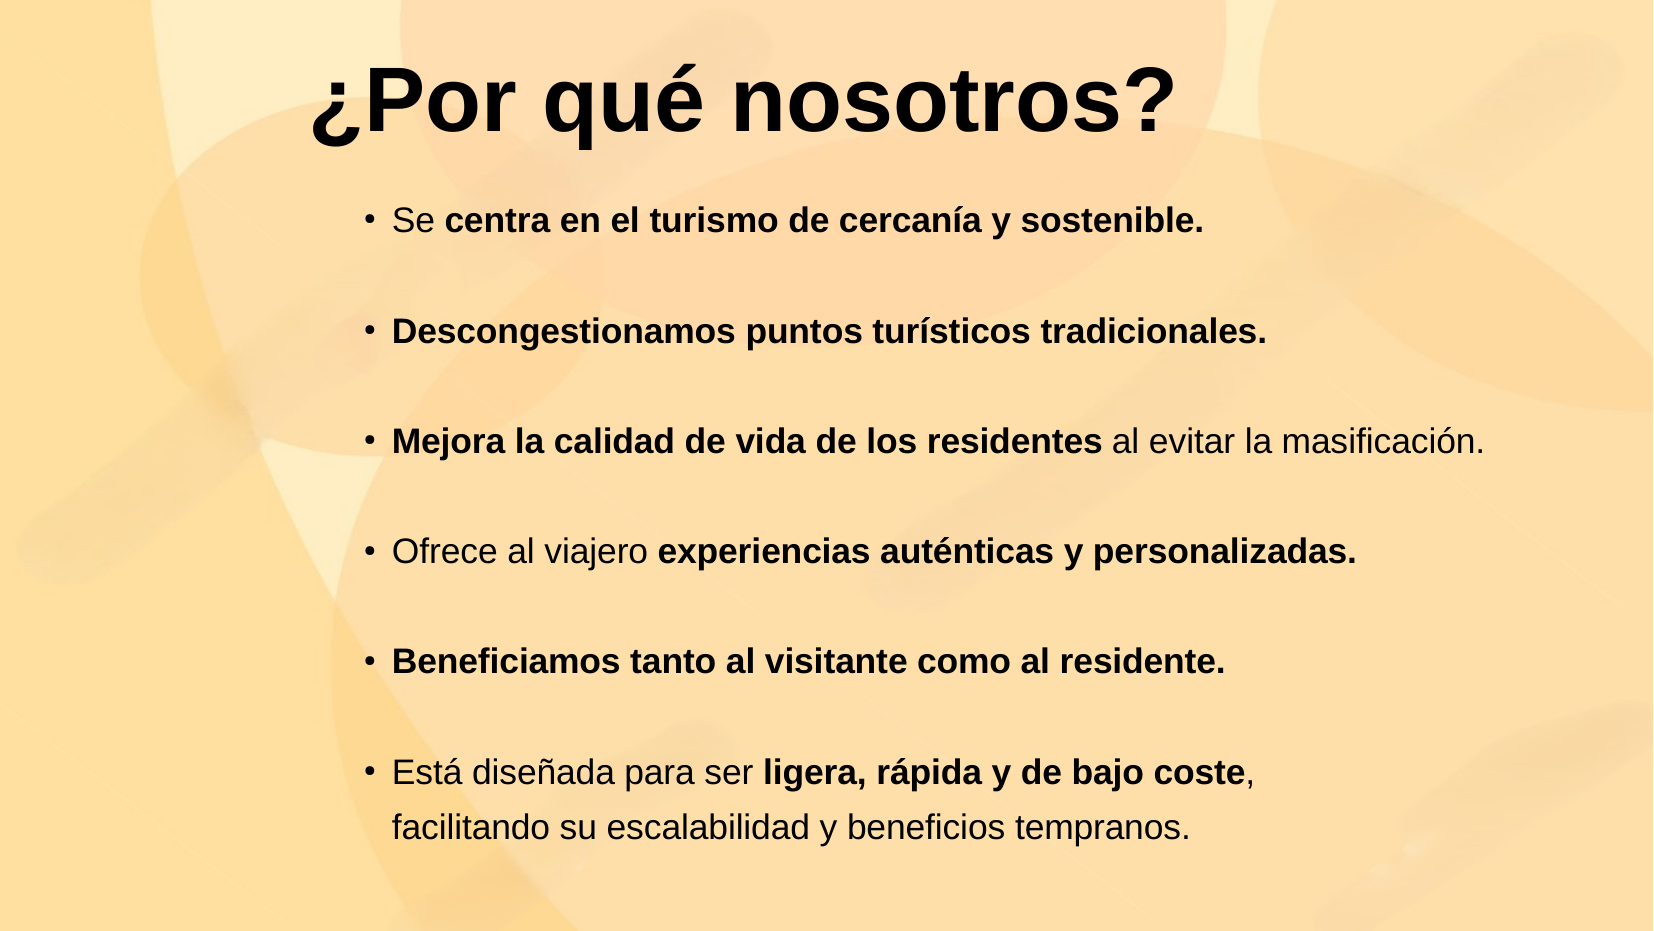

# ¿Por qué nosotros?
Se centra en el turismo de cercanía y sostenible.
Descongestionamos puntos turísticos tradicionales.
Mejora la calidad de vida de los residentes al evitar la masificación.
Ofrece al viajero experiencias auténticas y personalizadas.
Beneficiamos tanto al visitante como al residente.
Está diseñada para ser ligera, rápida y de bajo coste,
facilitando su escalabilidad y beneficios tempranos.